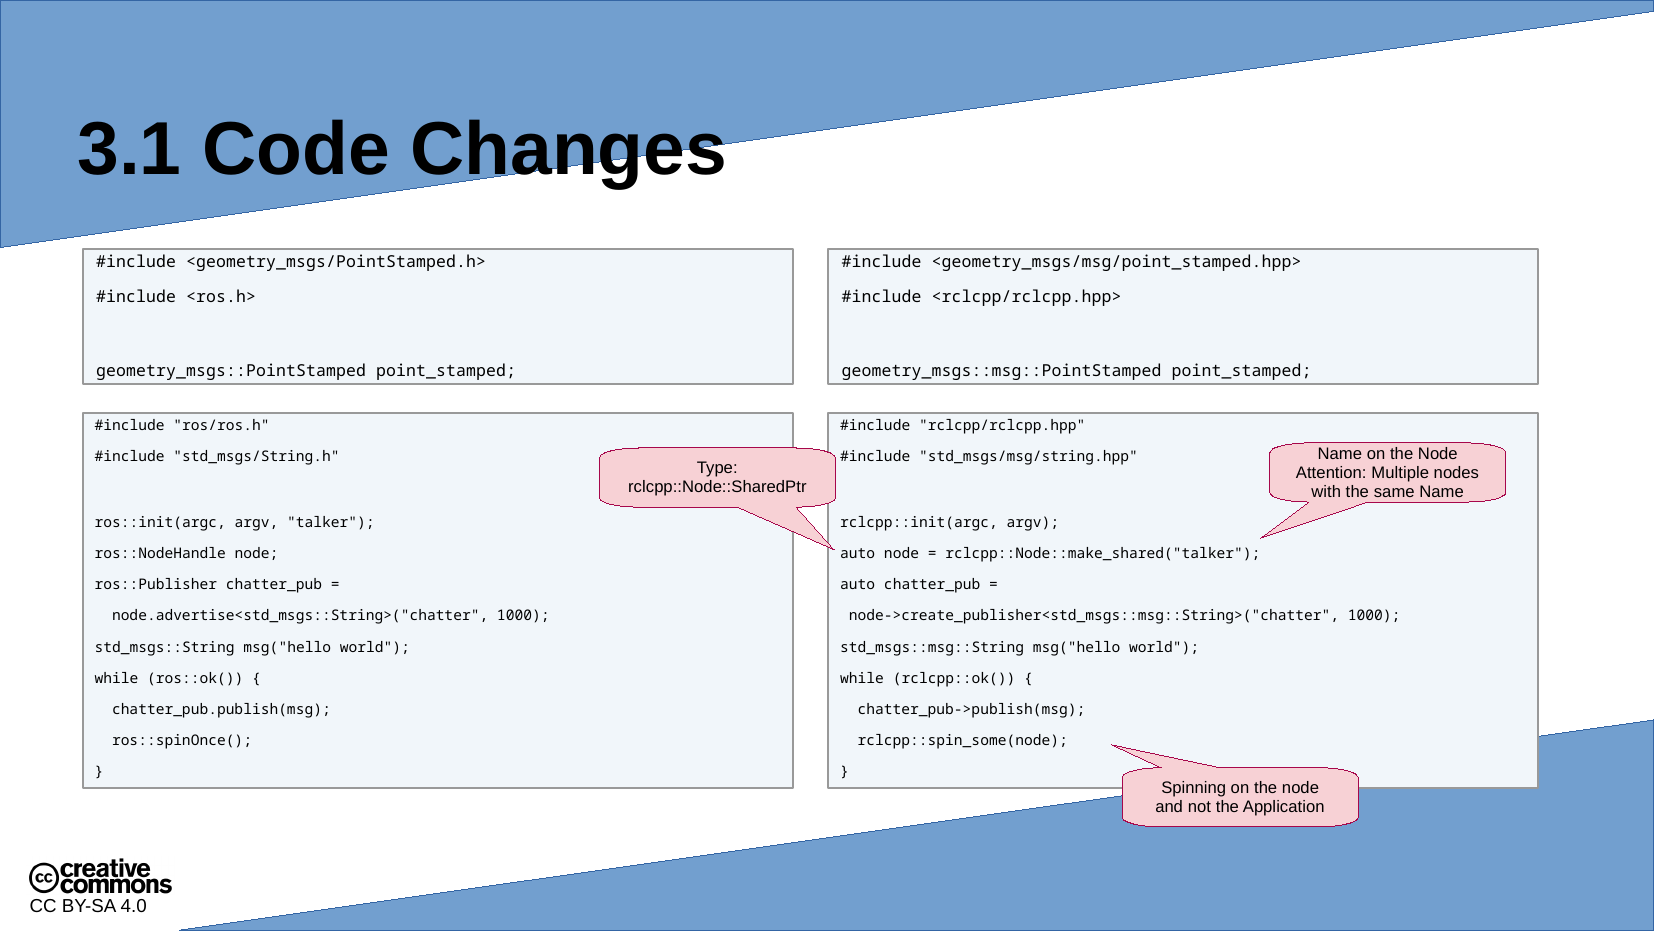

# 3.1 Code Changes
#include <geometry_msgs/PointStamped.h>
#include <ros.h>
geometry_msgs::PointStamped point_stamped;
#include <geometry_msgs/msg/point_stamped.hpp>
#include <rclcpp/rclcpp.hpp>
geometry_msgs::msg::PointStamped point_stamped;
#include "ros/ros.h"
#include "std_msgs/String.h"
ros::init(argc, argv, "talker");
ros::NodeHandle node;
ros::Publisher chatter_pub =
 node.advertise<std_msgs::String>("chatter", 1000);
std_msgs::String msg("hello world");
while (ros::ok()) {
 chatter_pub.publish(msg);
 ros::spinOnce();
}
#include "rclcpp/rclcpp.hpp"
#include "std_msgs/msg/string.hpp"
rclcpp::init(argc, argv);
auto node = rclcpp::Node::make_shared("talker");
auto chatter_pub =
 node->create_publisher<std_msgs::msg::String>("chatter", 1000);
std_msgs::msg::String msg("hello world");
while (rclcpp::ok()) {
 chatter_pub->publish(msg);
 rclcpp::spin_some(node);
}
Name on the Node
Attention: Multiple nodes with the same Name
Type:
rclcpp::Node::SharedPtr
Spinning on the node
and not the Application